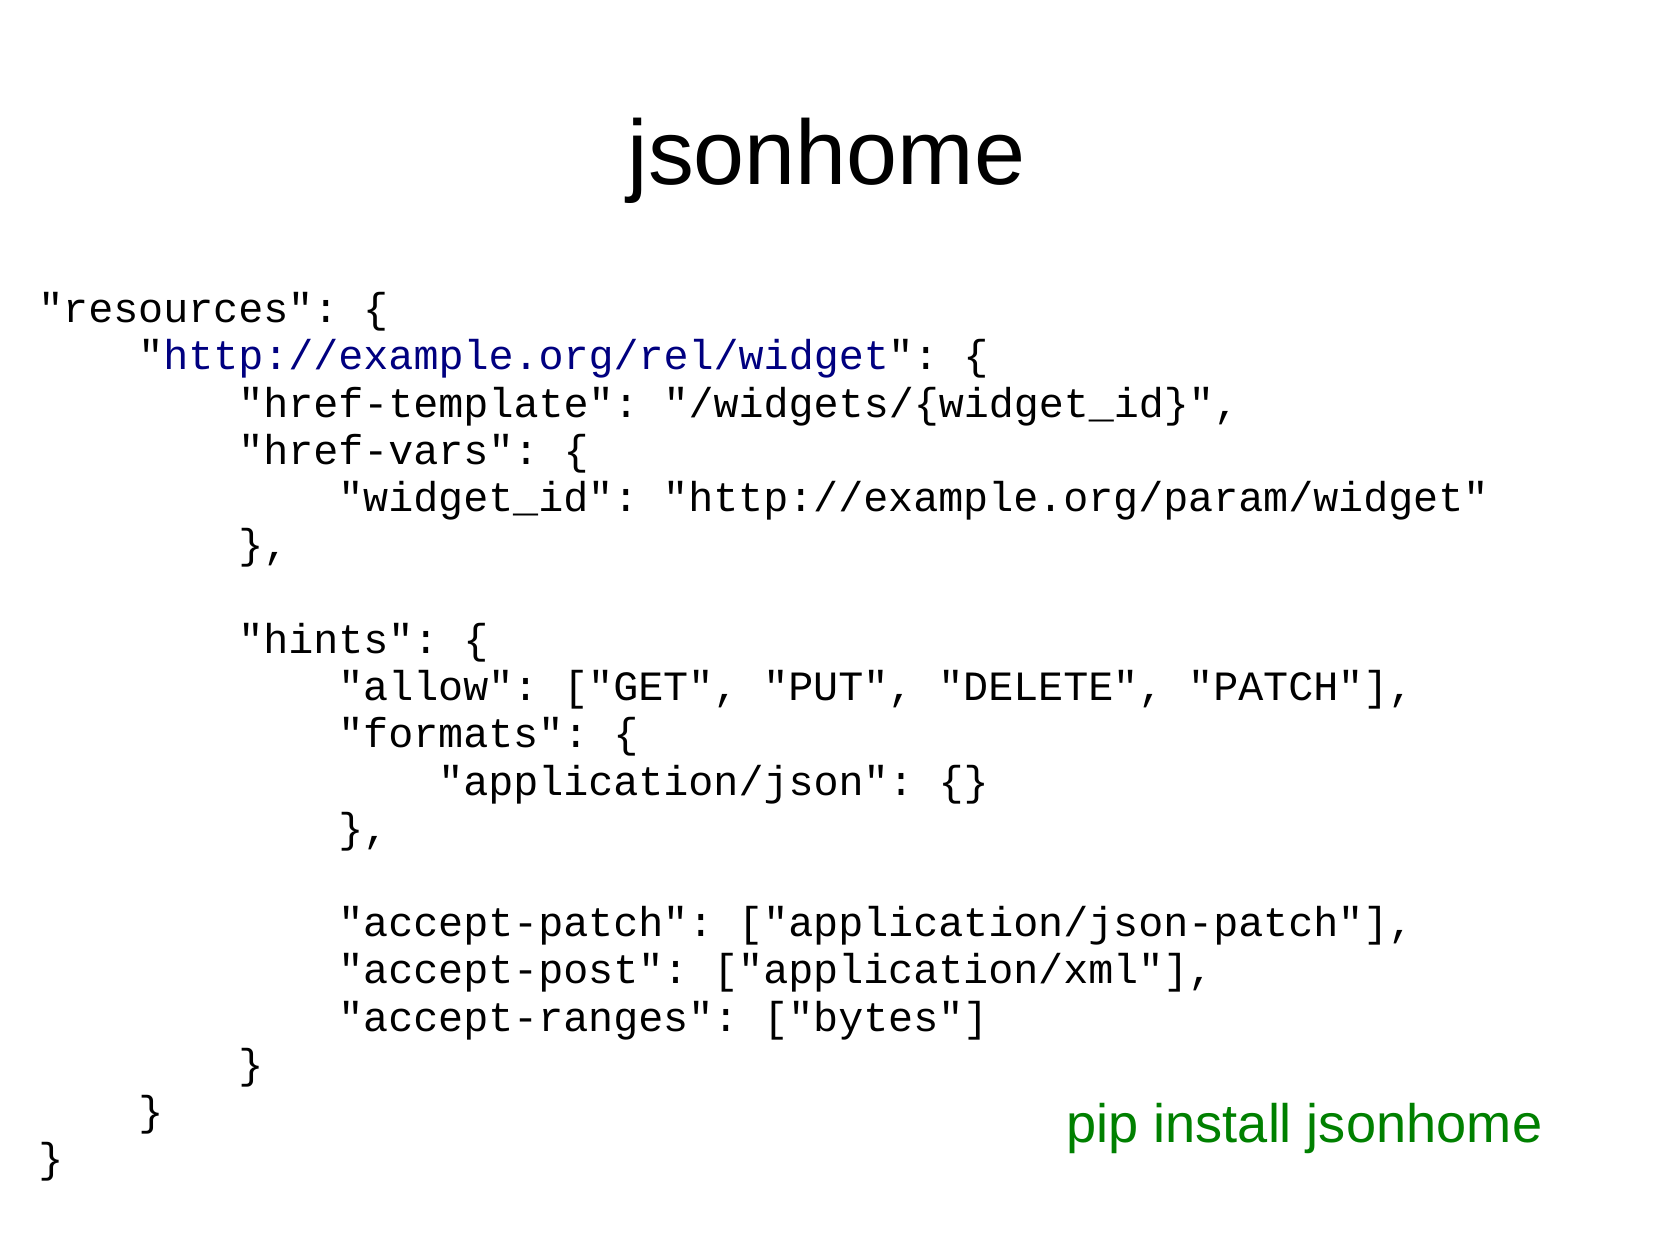

# jsonhome
"resources": {
 "http://example.org/rel/widget": {
 "href-template": "/widgets/{widget_id}",
 "href-vars": {
 "widget_id": "http://example.org/param/widget"
 },
 "hints": {
 "allow": ["GET", "PUT", "DELETE", "PATCH"],
 "formats": {
 "application/json": {}
 },
 "accept-patch": ["application/json-patch"],
 "accept-post": ["application/xml"],
 "accept-ranges": ["bytes"]
 }
 }
}
pip install jsonhome